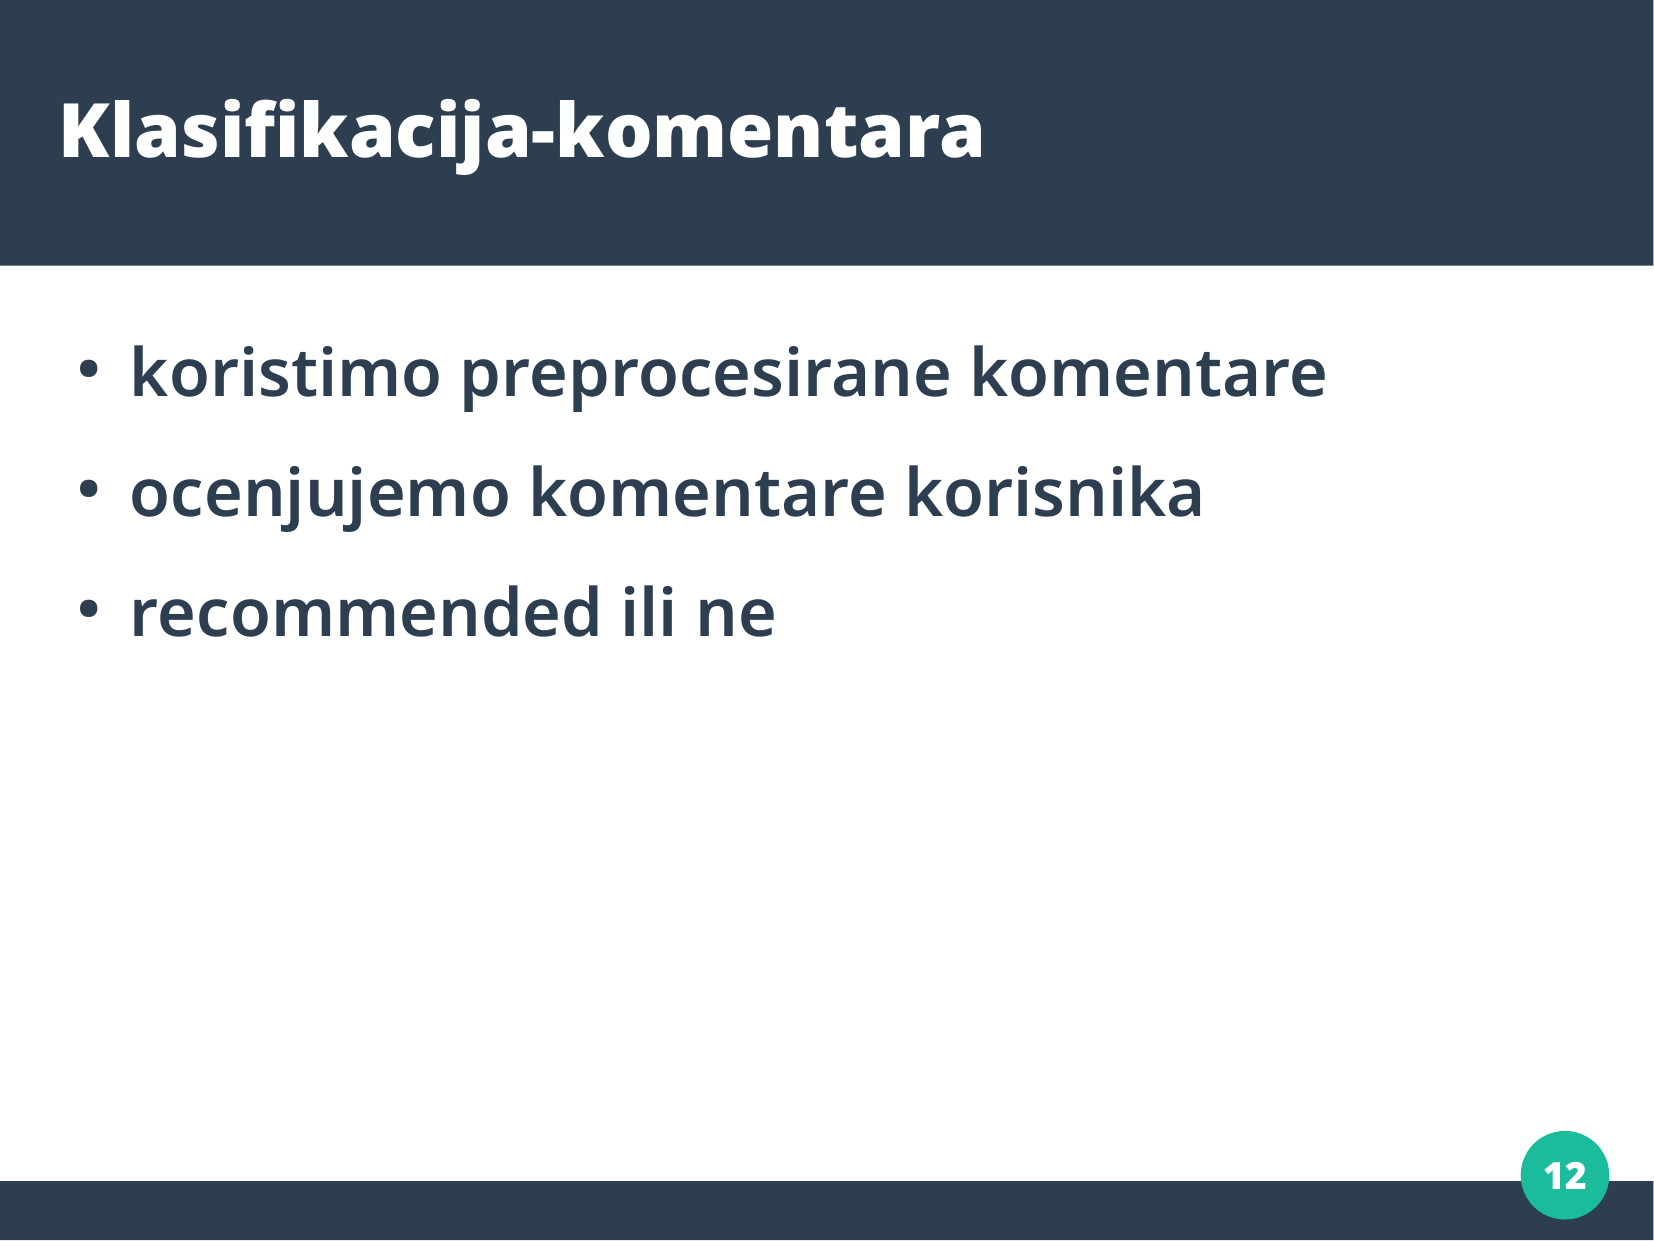

# Klasifikacija-komentara
koristimo preprocesirane komentare
ocenjujemo komentare korisnika
recommended ili ne
12